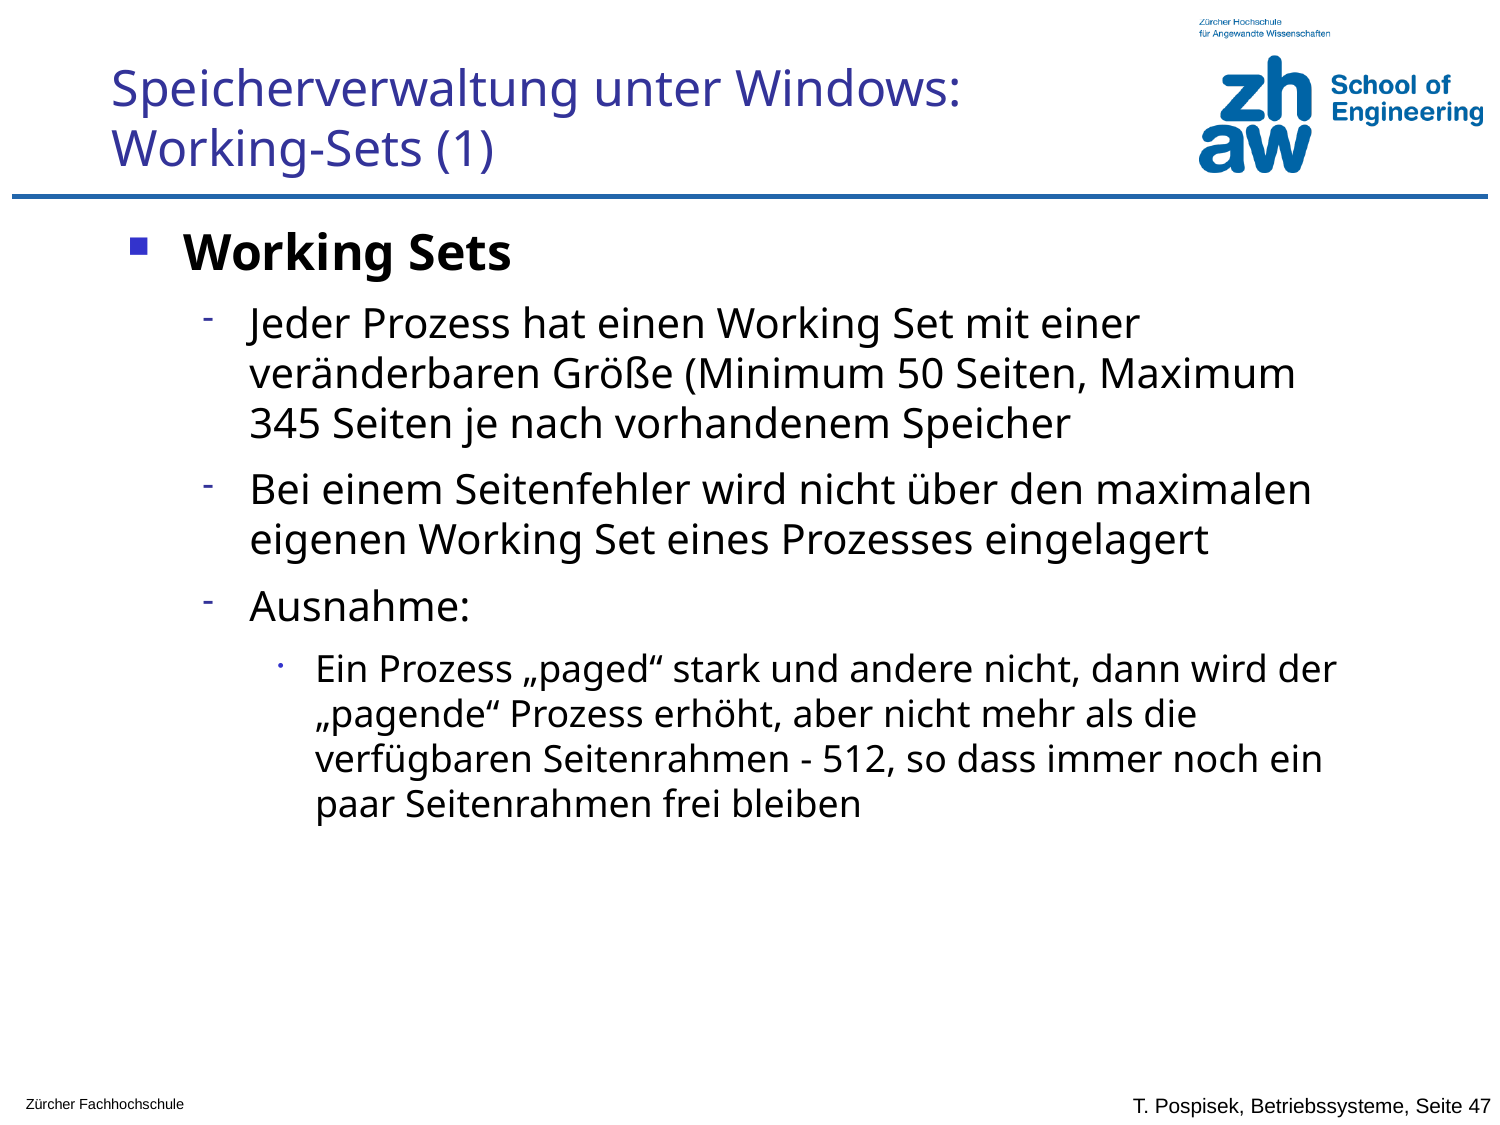

# Speicherverwaltung unter Windows: Working-Sets (1)
Working Sets
Jeder Prozess hat einen Working Set mit einer veränderbaren Größe (Minimum 50 Seiten, Maximum 345 Seiten je nach vorhandenem Speicher
Bei einem Seitenfehler wird nicht über den maximalen eigenen Working Set eines Prozesses eingelagert
Ausnahme:
Ein Prozess „paged“ stark und andere nicht, dann wird der „pagende“ Prozess erhöht, aber nicht mehr als die verfügbaren Seitenrahmen - 512, so dass immer noch ein paar Seitenrahmen frei bleiben